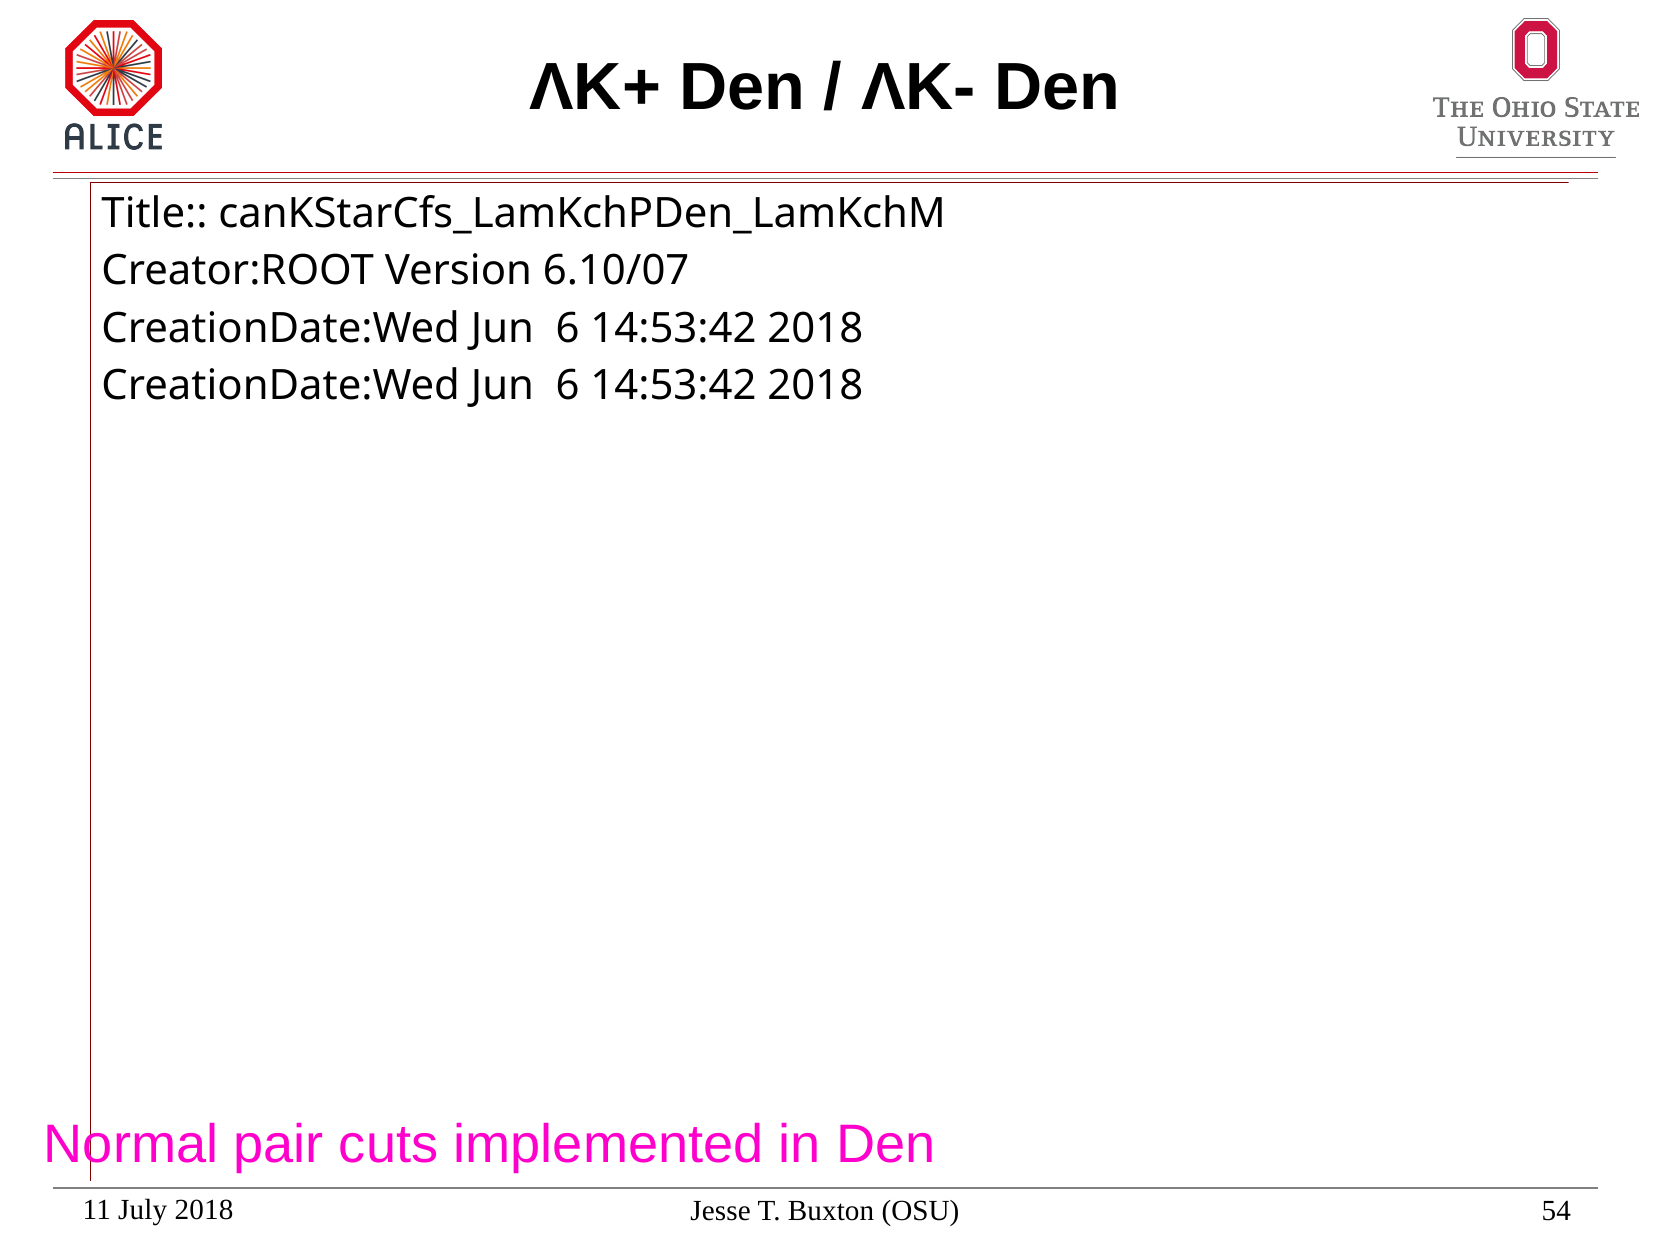

# ΛK+ Den / ΛK- Den
Normal pair cuts implemented in Den
11 July 2018
Jesse T. Buxton (OSU)
54